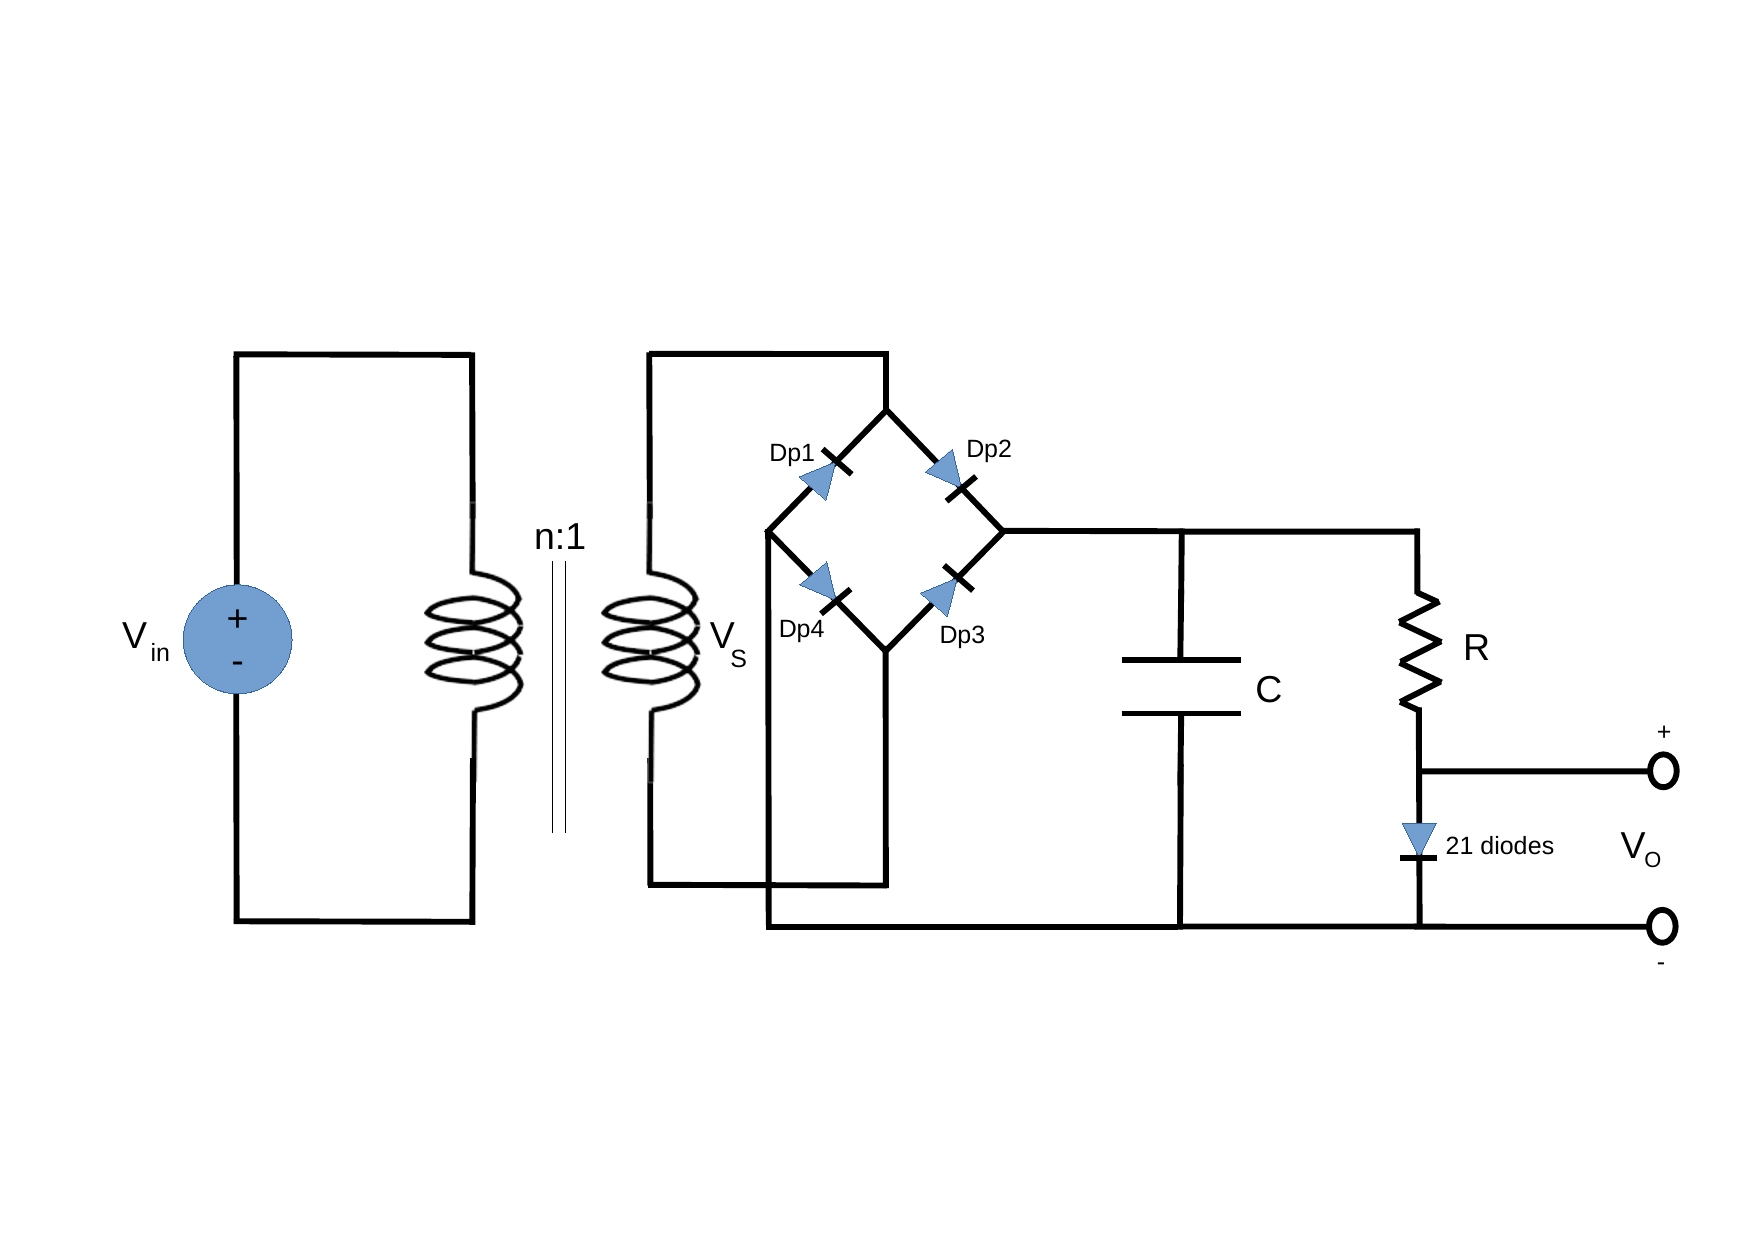

Dp2
Dp1
n:1
+
-
V
V
Dp4
Dp3
R
in
S
C
+
V
21 diodes
O
-